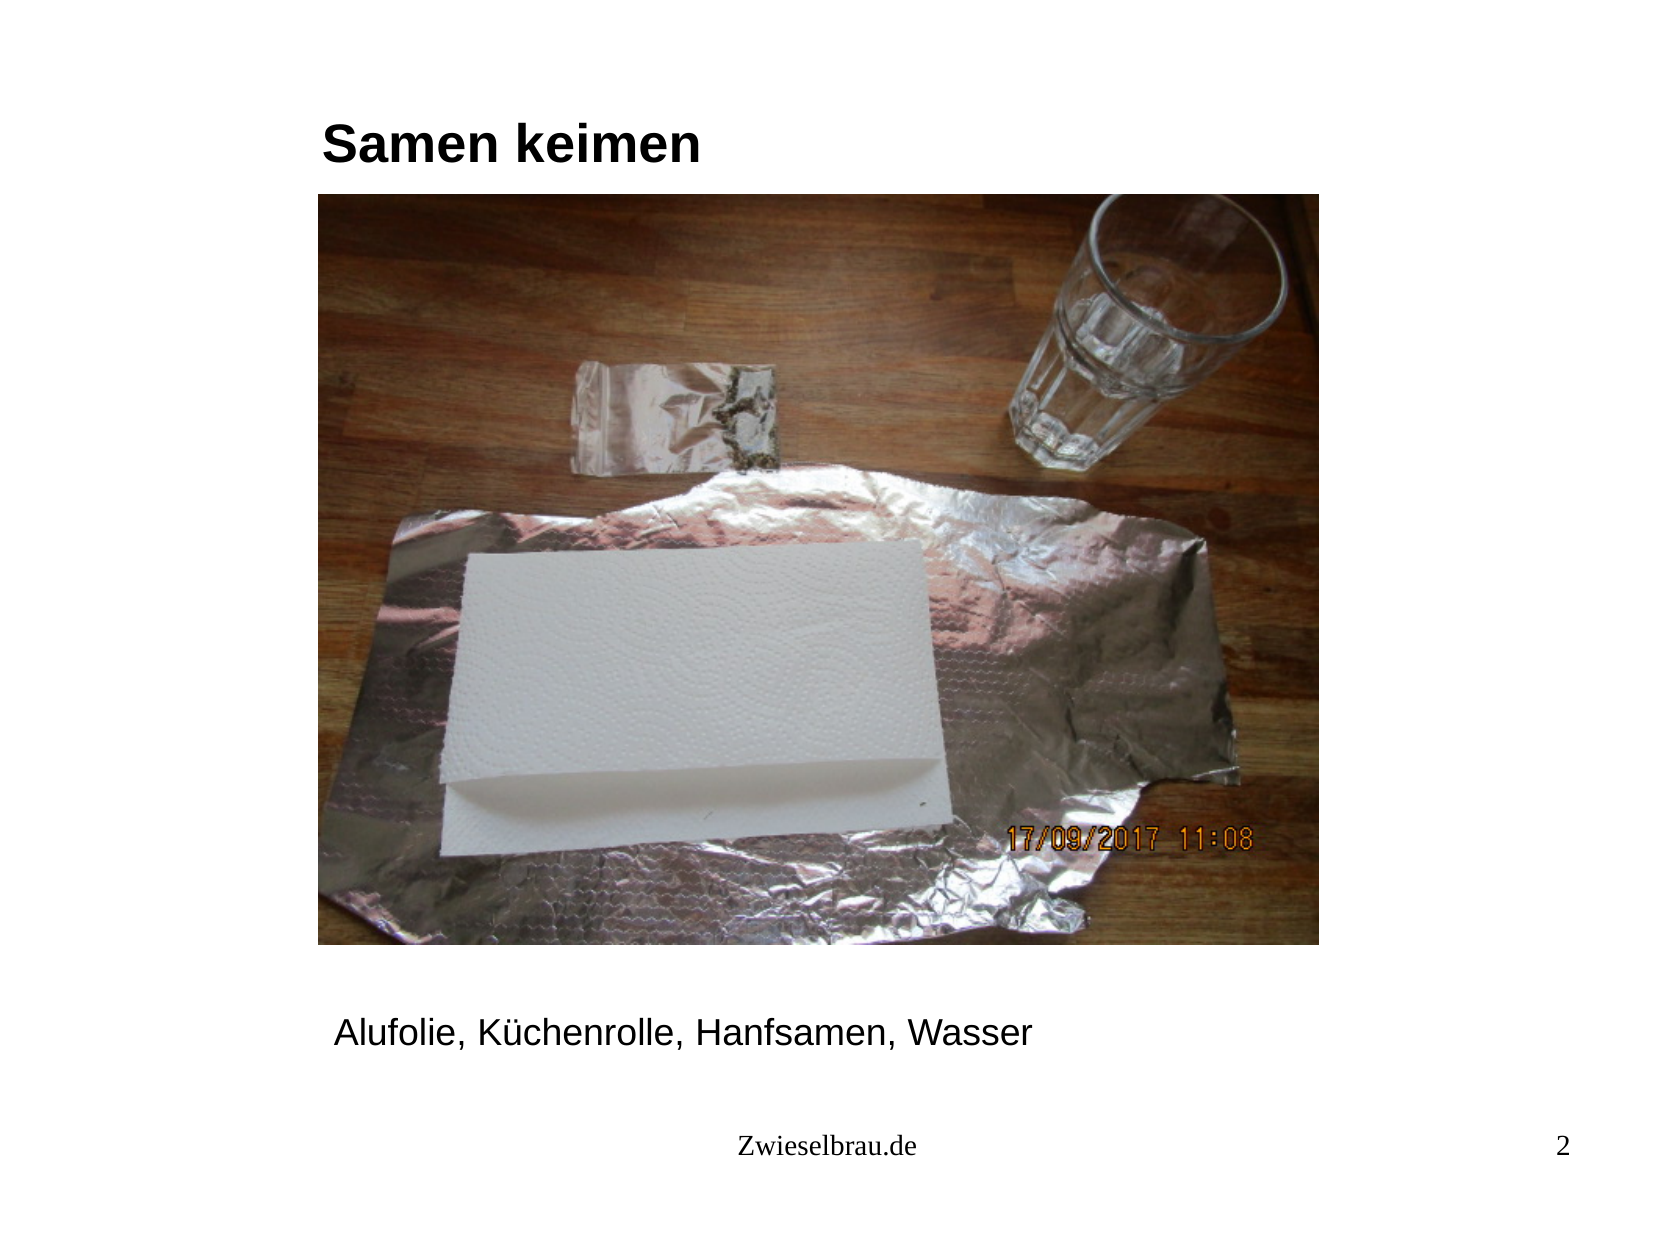

Samen keimen
Alufolie, Küchenrolle, Hanfsamen, Wasser
Zwieselbrau.de
2